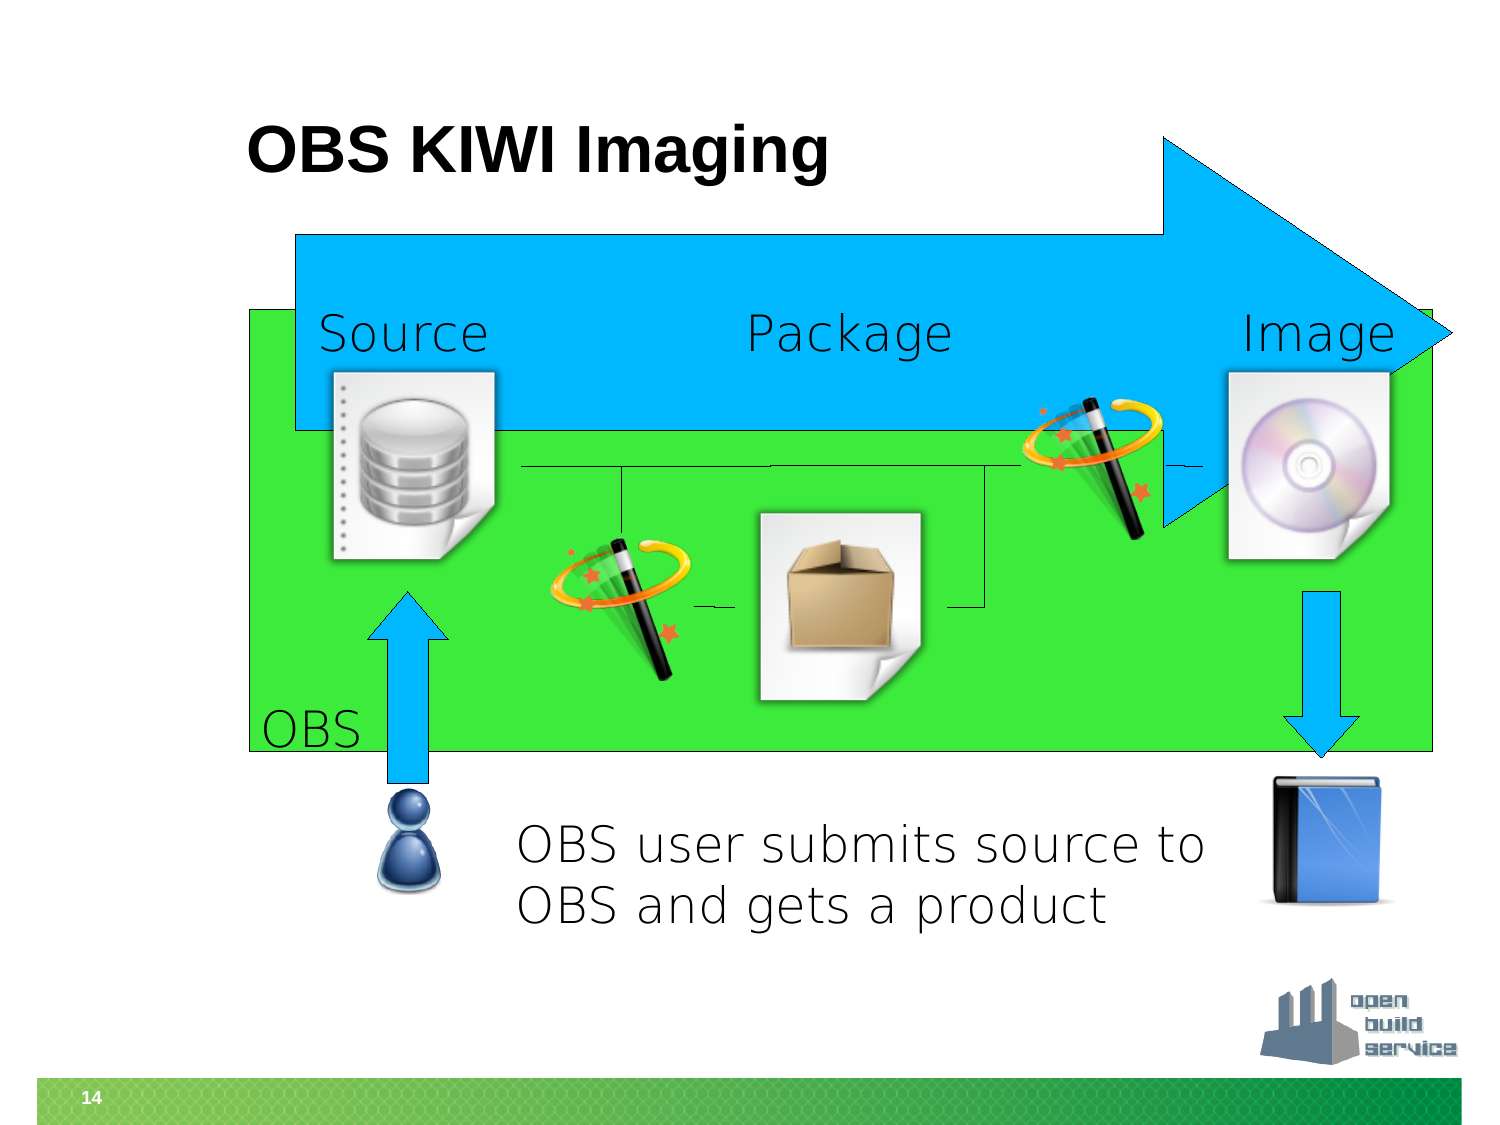

# OBS KIWI Imaging
 Source Package Image
OBS
OBS user submits source to OBS and gets a product